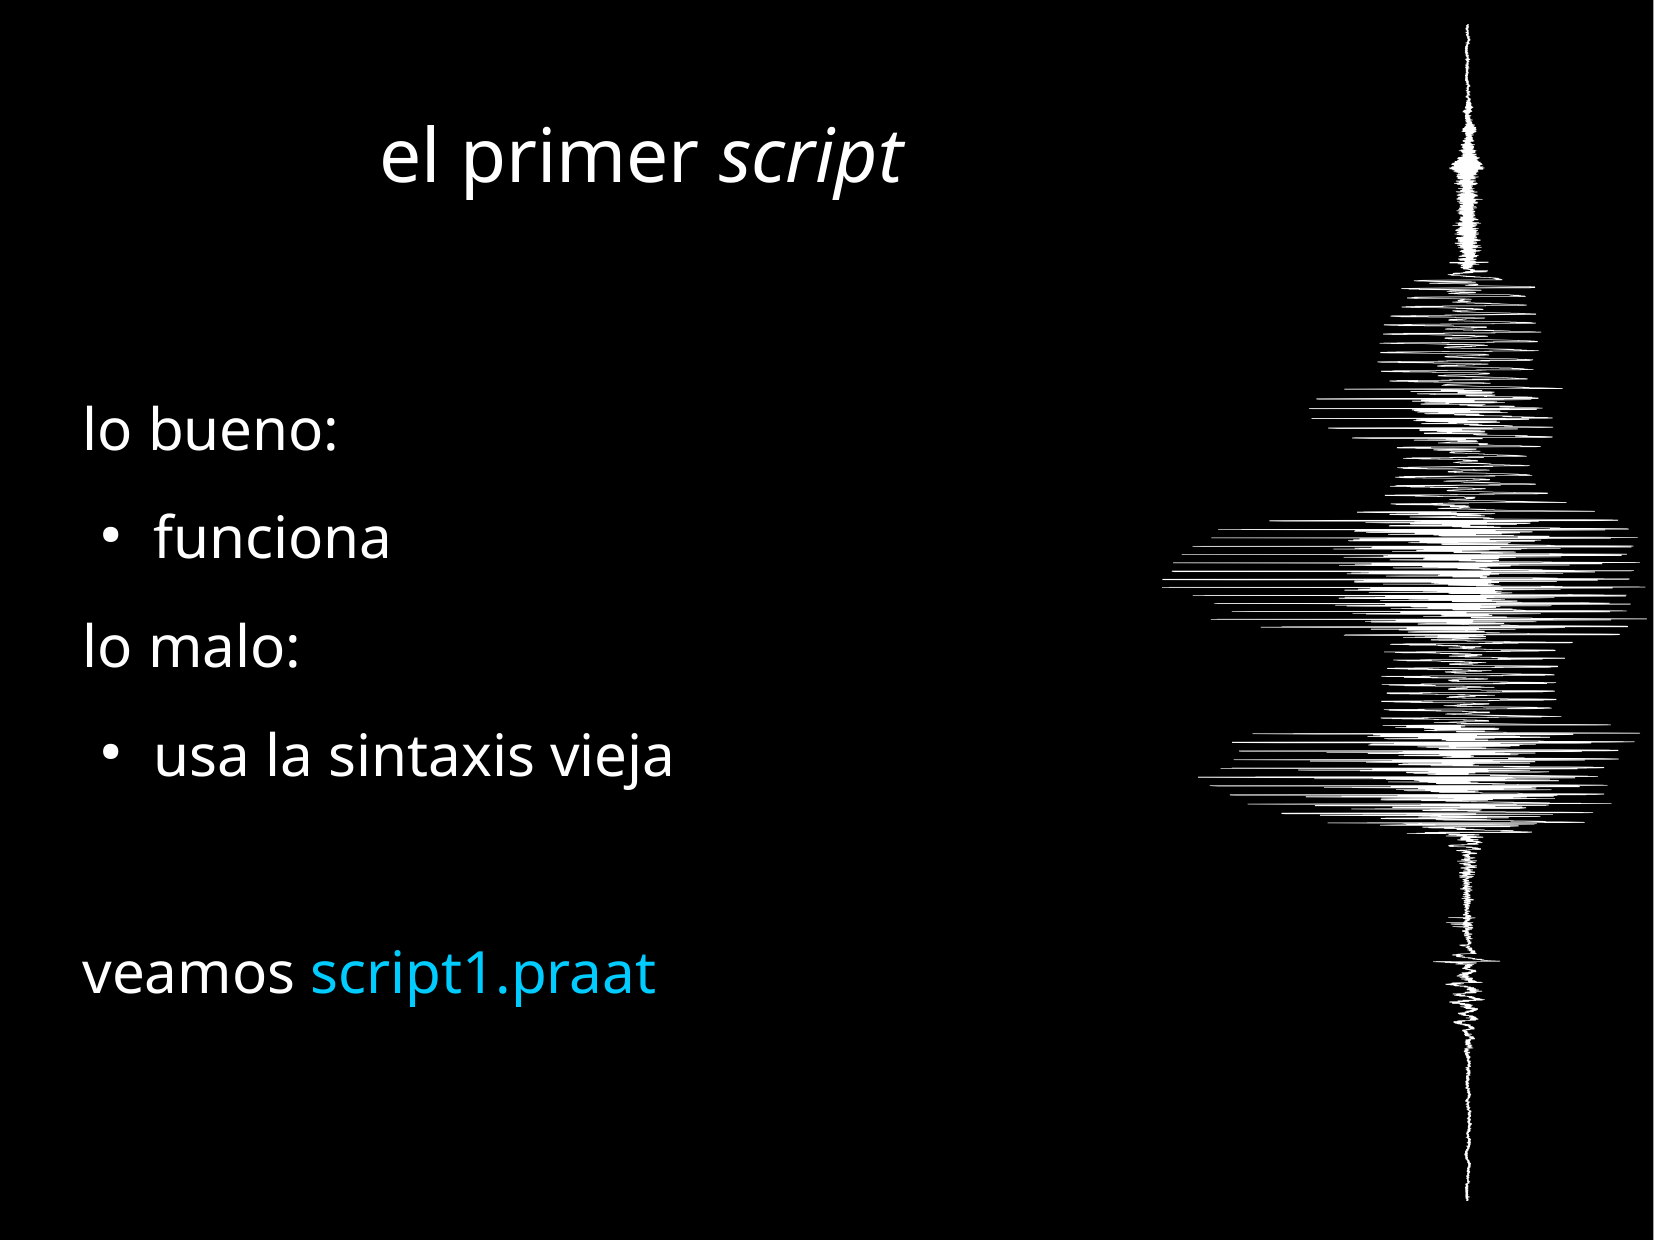

# el primer script
lo bueno:
funciona
lo malo:
usa la sintaxis vieja
veamos script1.praat